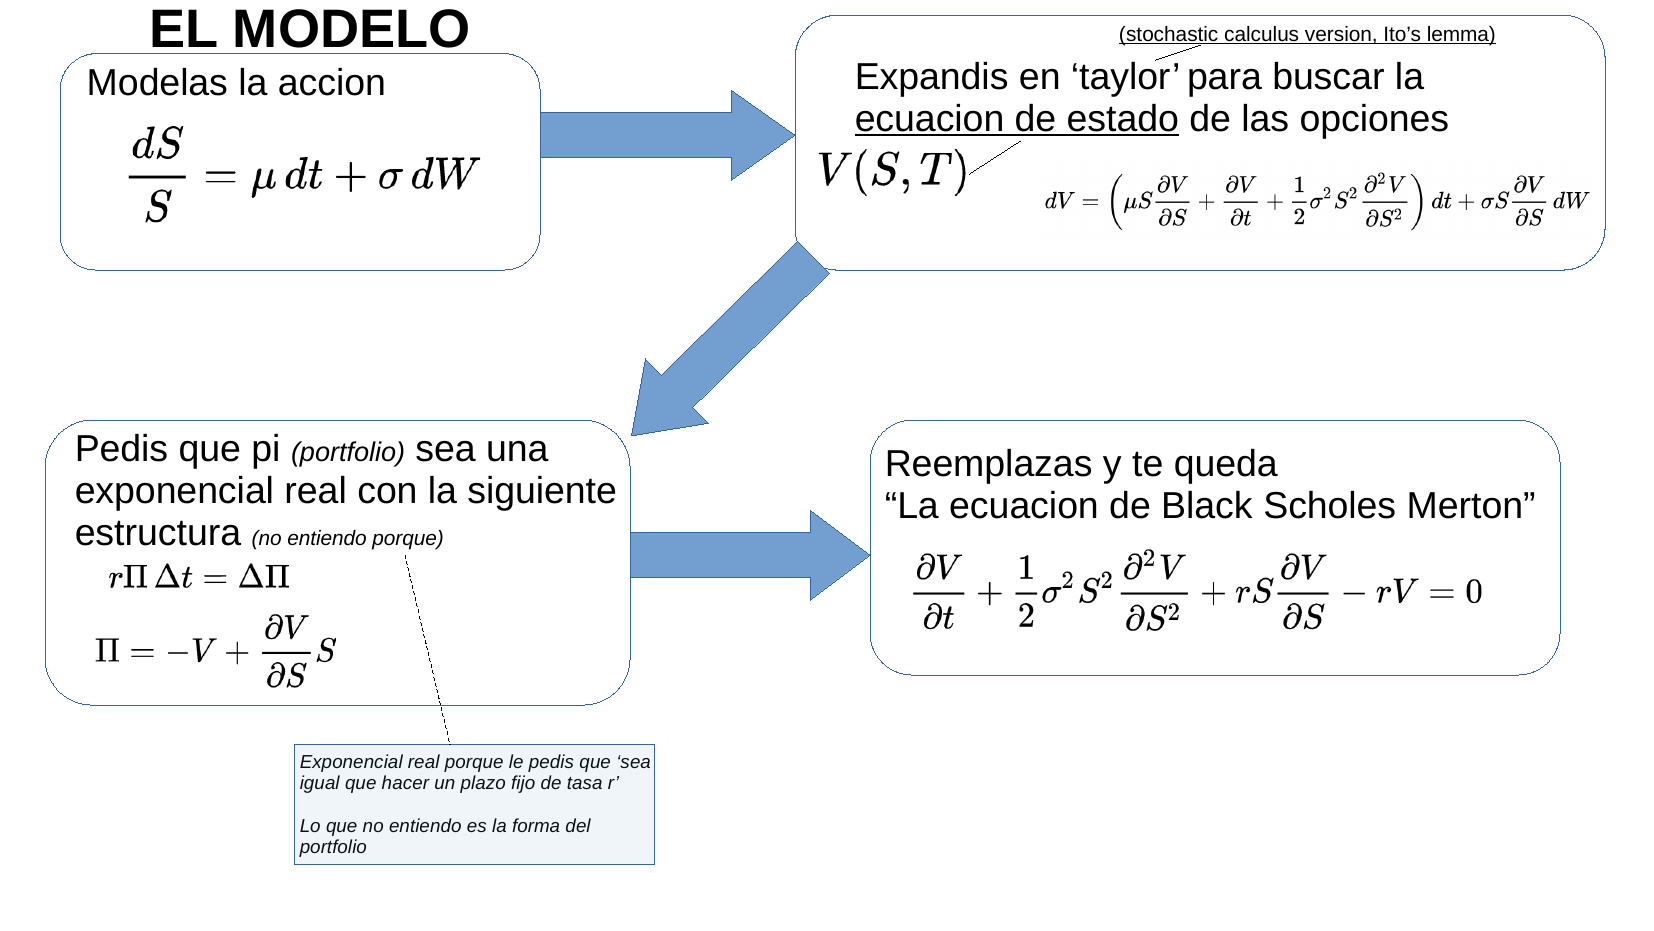

EL MODELO
(stochastic calculus version, Ito’s lemma)
Expandis en ‘taylor’ para buscar la ecuacion de estado de las opciones
Modelas la accion
Pedis que pi (portfolio) sea una exponencial real con la siguiente estructura (no entiendo porque)
Reemplazas y te queda
“La ecuacion de Black Scholes Merton”
Exponencial real porque le pedis que ‘sea igual que hacer un plazo fijo de tasa r’
Lo que no entiendo es la forma del portfolio